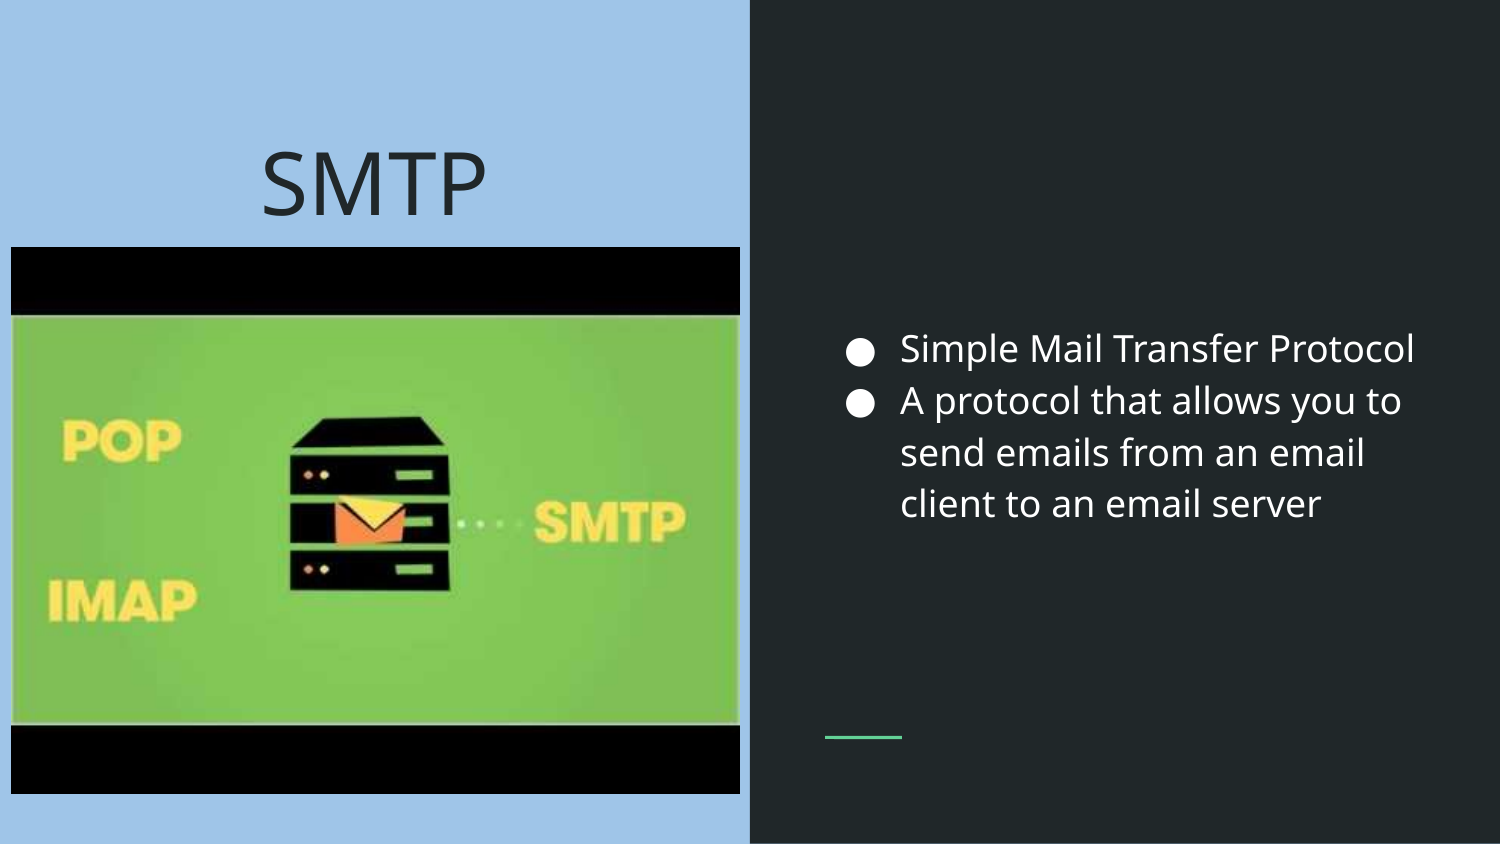

# SMTP
Simple Mail Transfer Protocol
A protocol that allows you to send emails from an email client to an email server